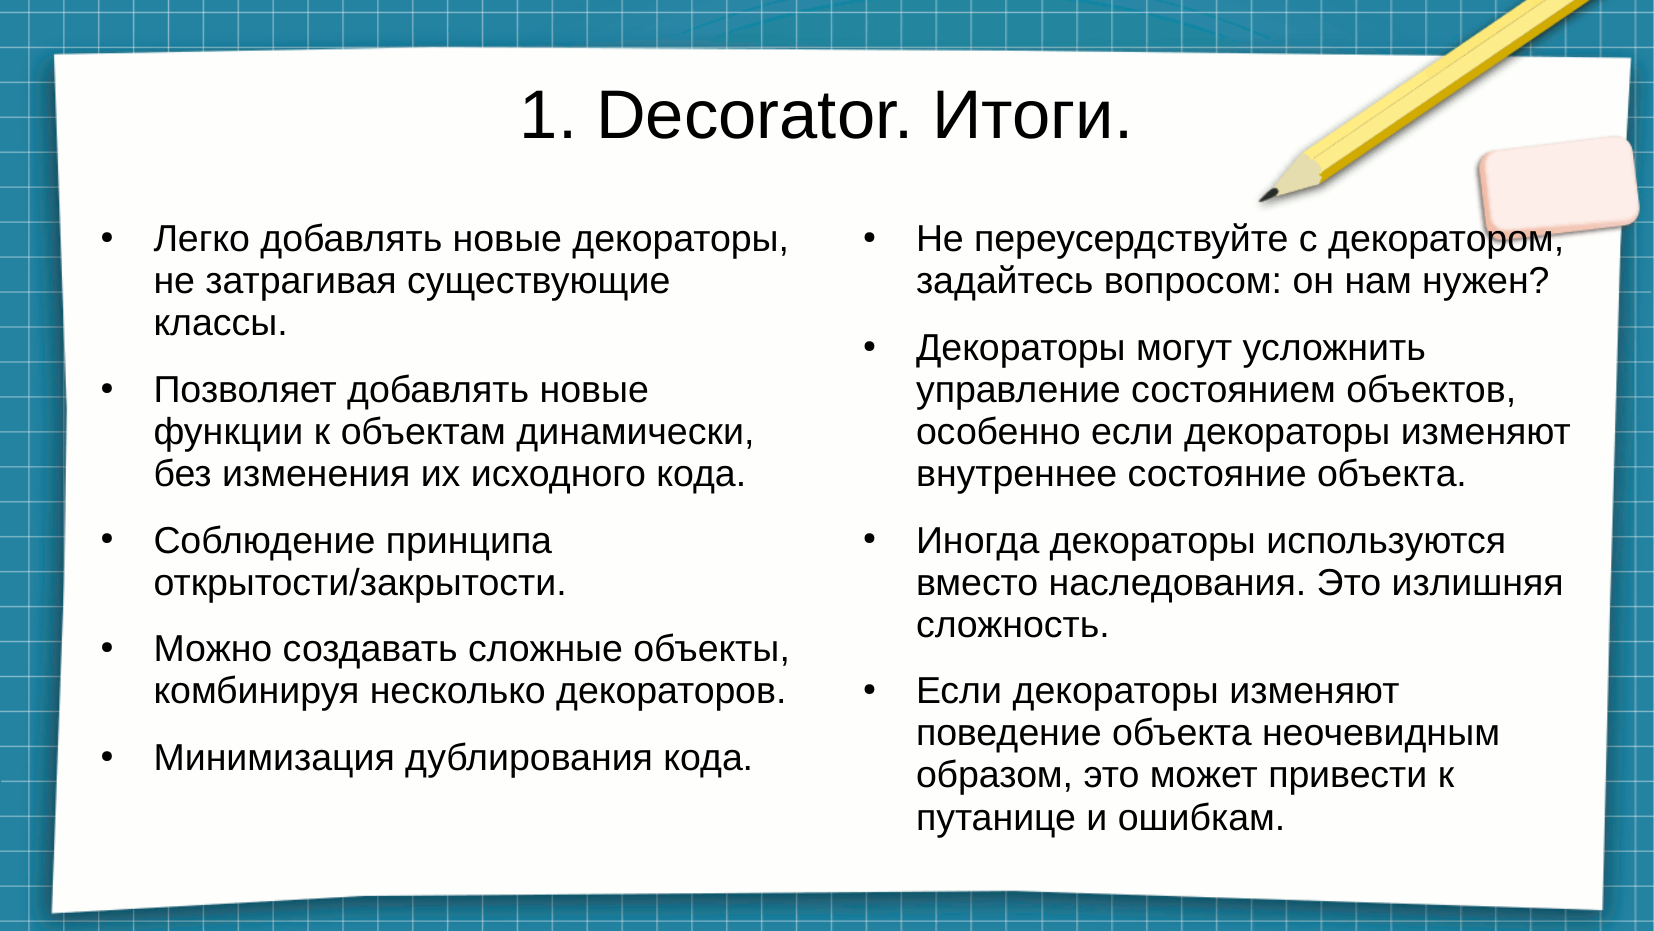

# 1. Decorator. Итоги.
Легко добавлять новые декораторы, не затрагивая существующие классы.
Позволяет добавлять новые функции к объектам динамически, без изменения их исходного кода.
Соблюдение принципа открытости/закрытости.
Можно создавать сложные объекты, комбинируя несколько декораторов.
Минимизация дублирования кода.
Не переусердствуйте с декоратором, задайтесь вопросом: он нам нужен?
Декораторы могут усложнить управление состоянием объектов, особенно если декораторы изменяют внутреннее состояние объекта.
Иногда декораторы используются вместо наследования. Это излишняя сложность.
Если декораторы изменяют поведение объекта неочевидным образом, это может привести к путанице и ошибкам.